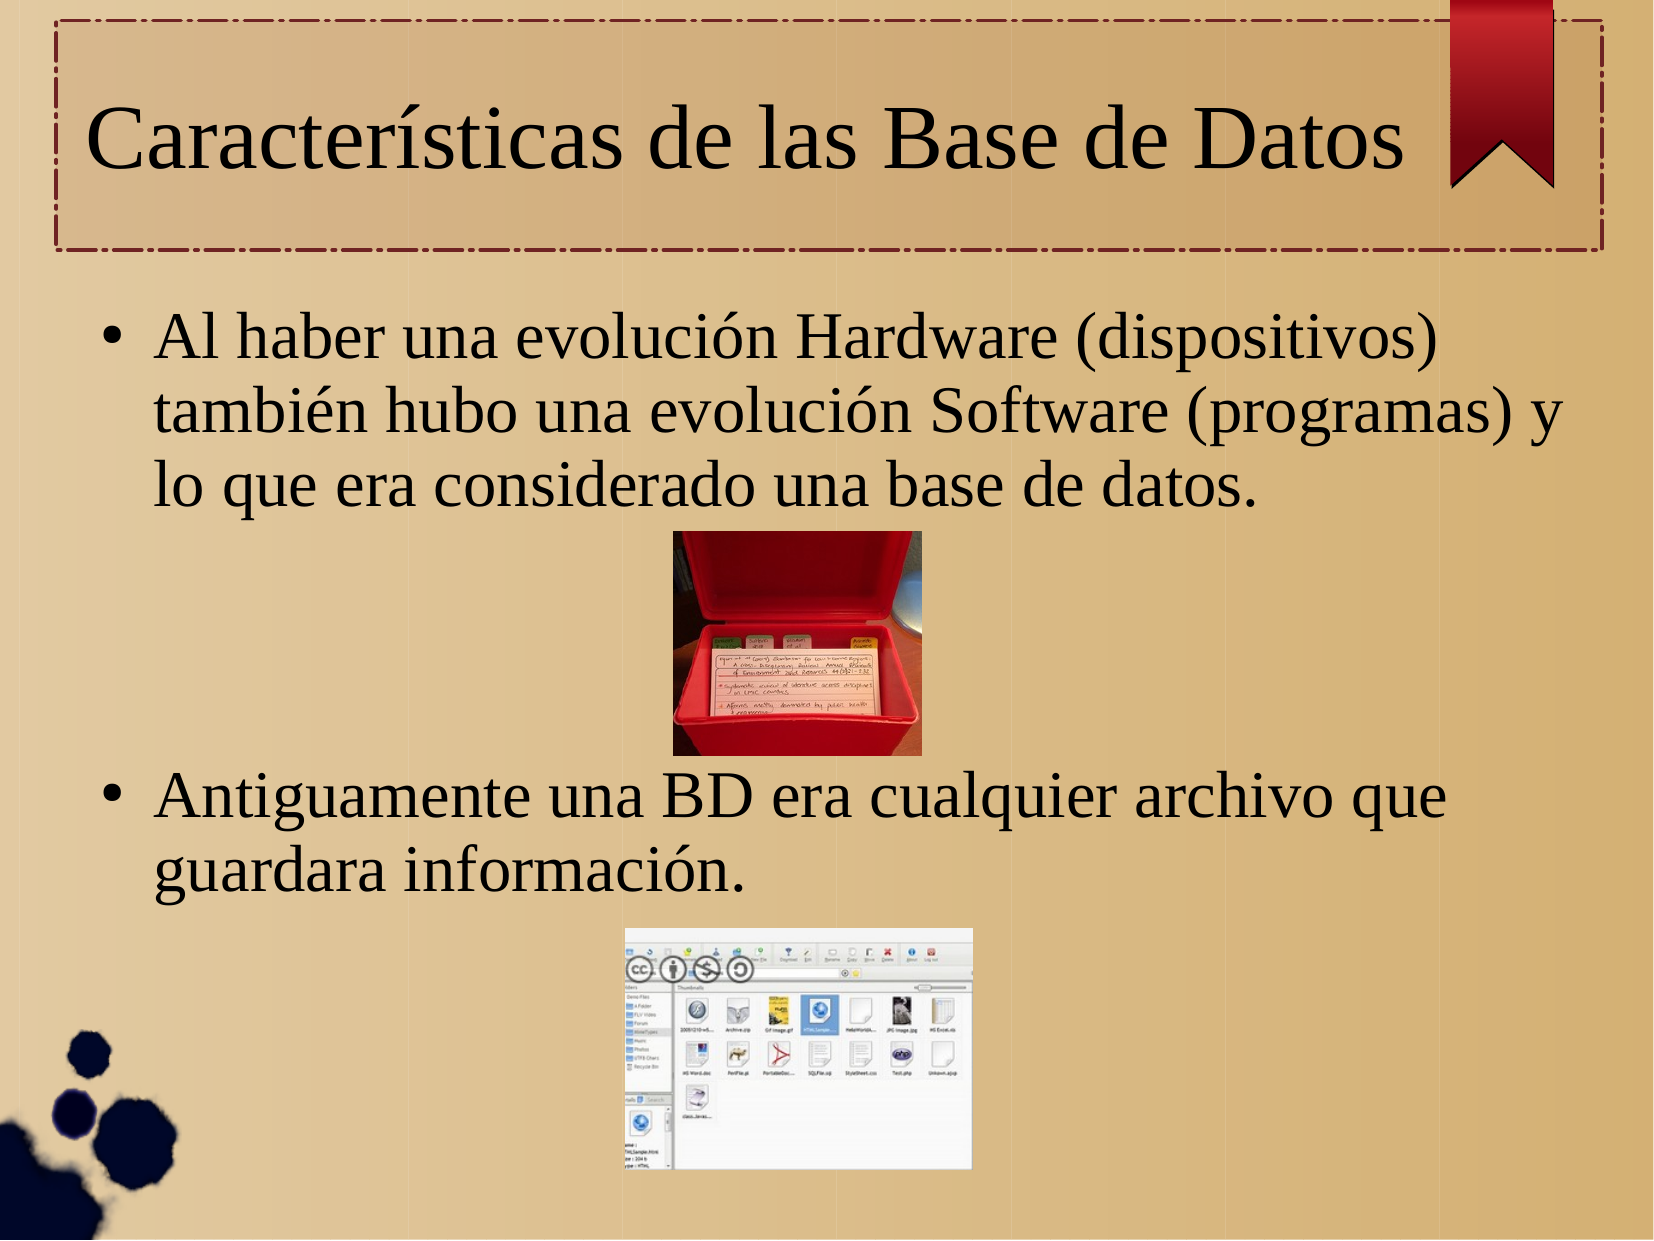

# Características de las Base de Datos
Al haber una evolución Hardware (dispositivos) también hubo una evolución Software (programas) y lo que era considerado una base de datos.
Antiguamente una BD era cualquier archivo que guardara información.